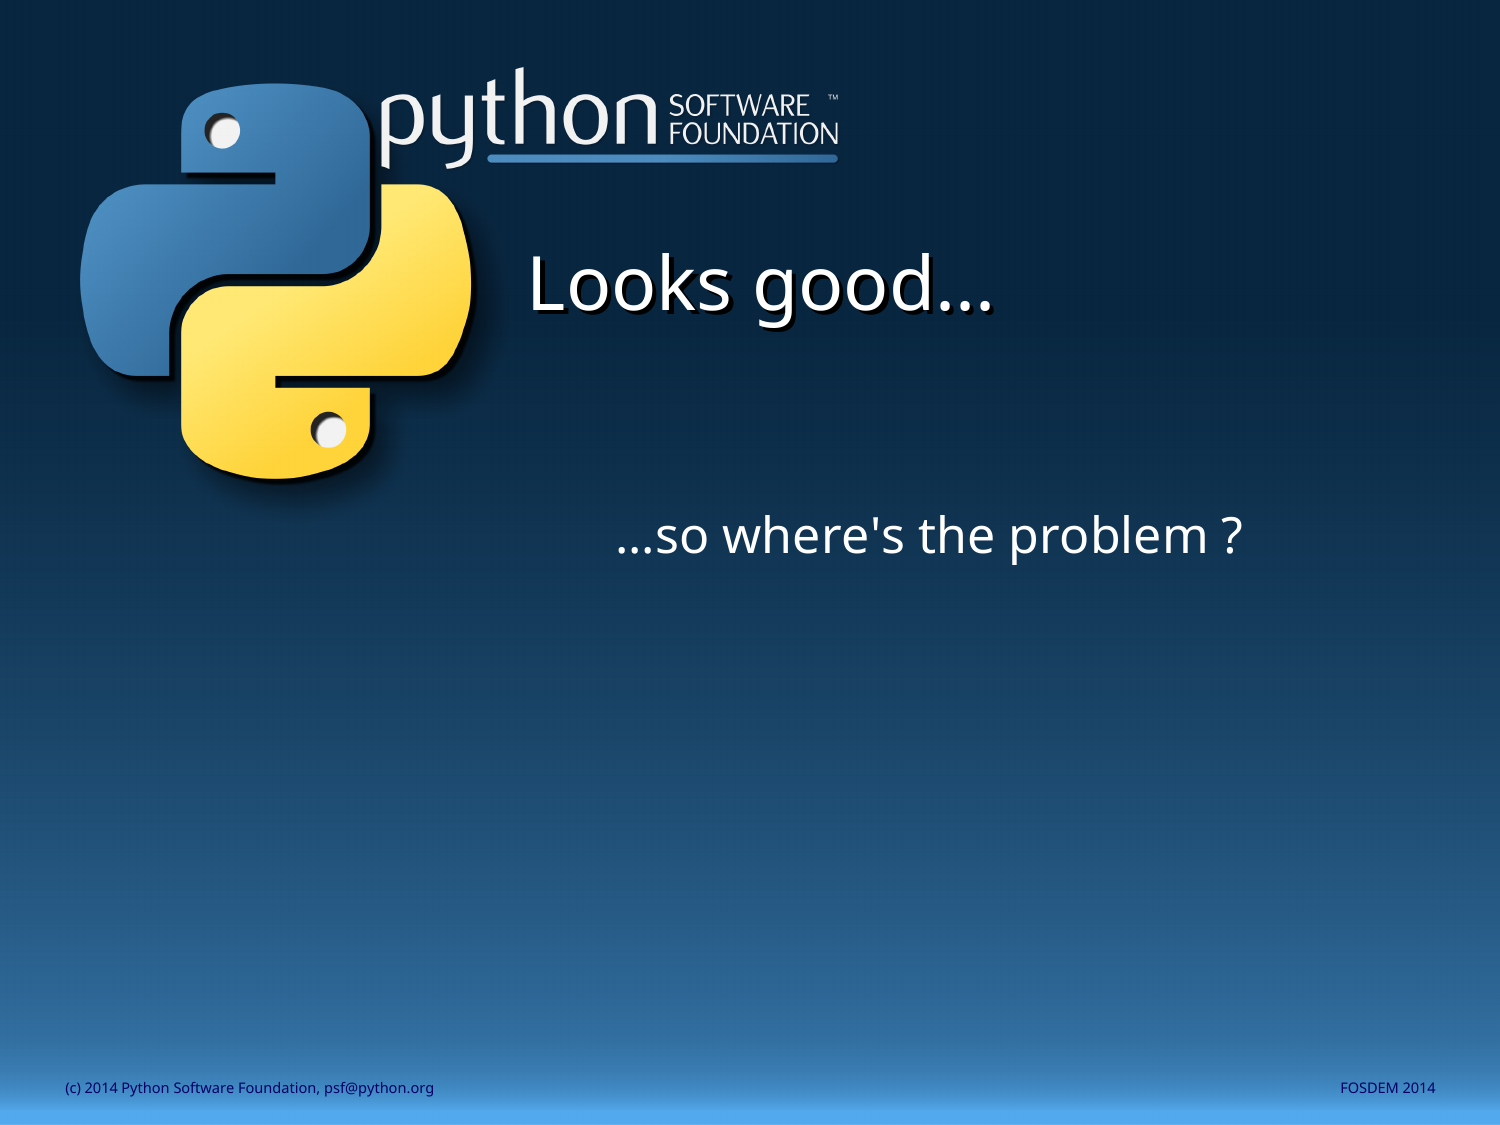

# Looks good...
...so where's the problem ?